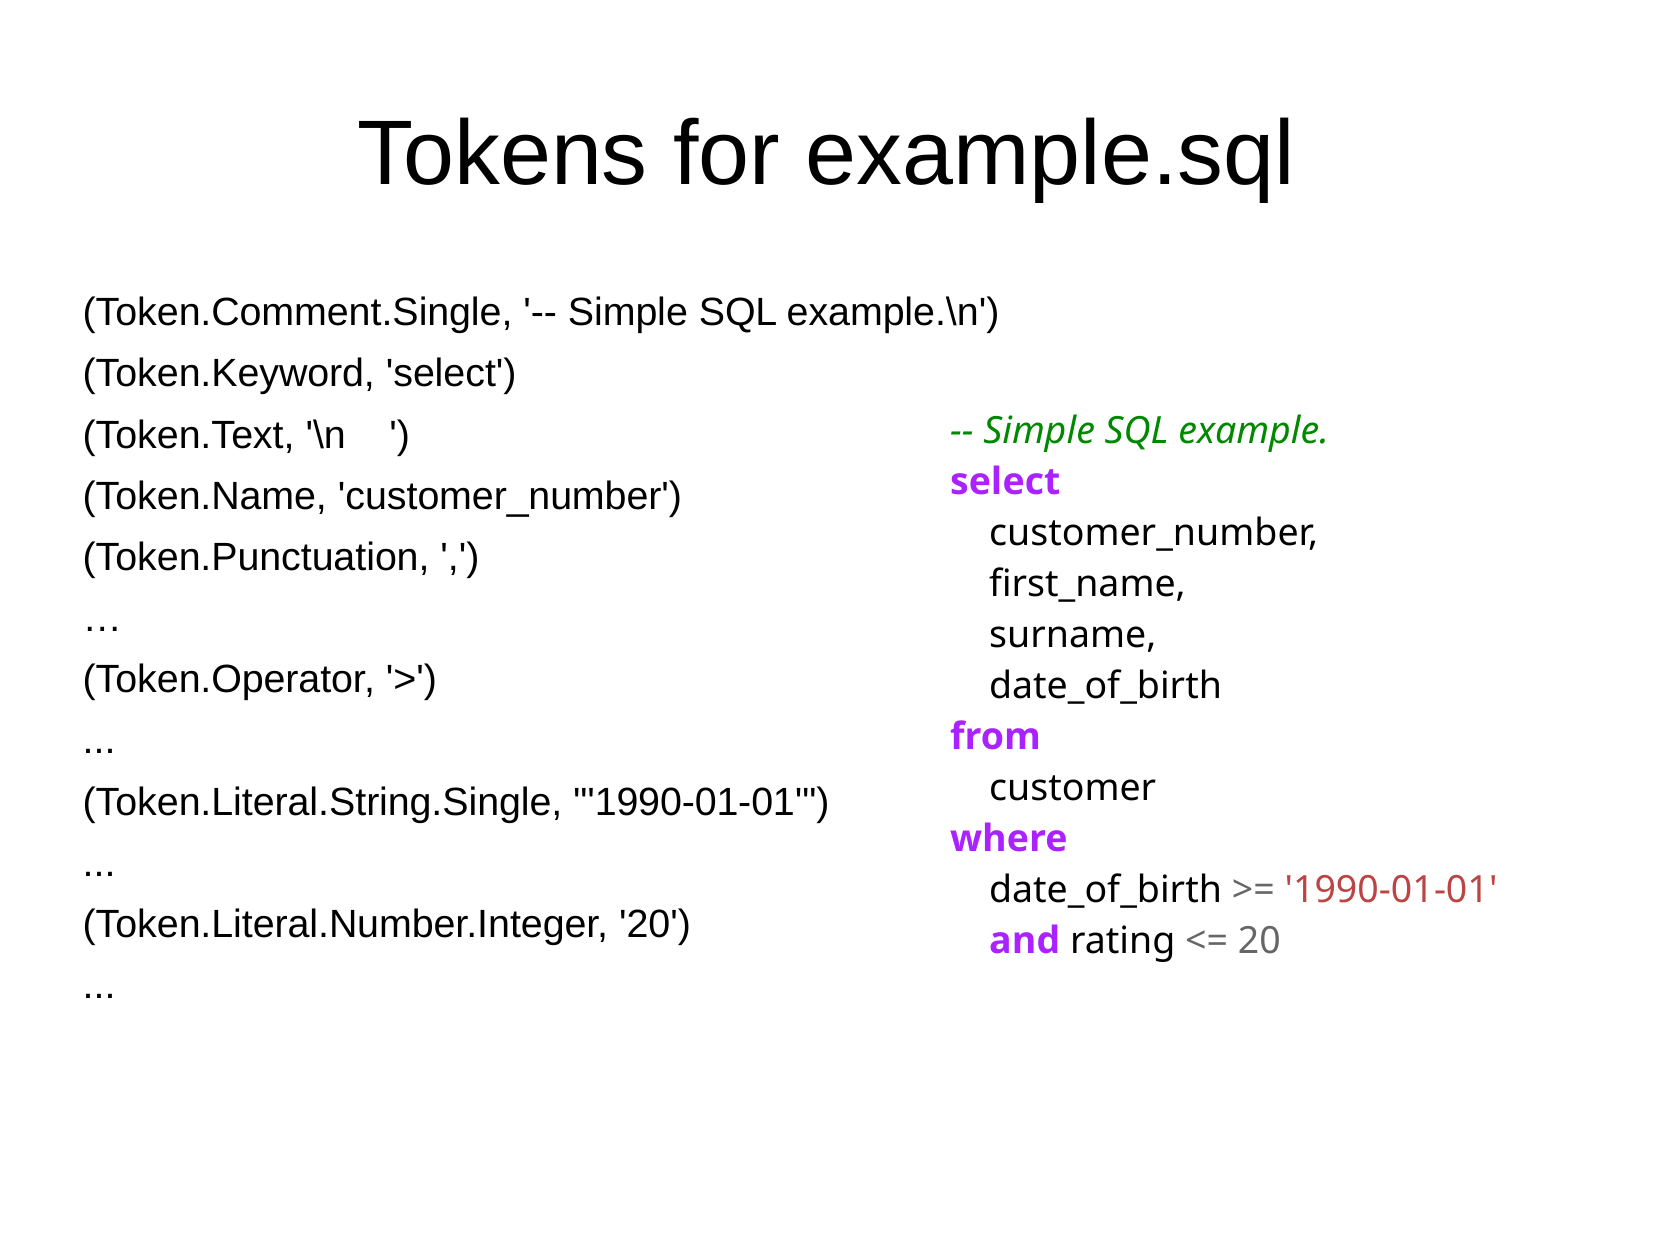

# Tokens for example.sql
(Token.Comment.Single, '-- Simple SQL example.\n')
(Token.Keyword, 'select')
(Token.Text, '\n ')
(Token.Name, 'customer_number')
(Token.Punctuation, ',')
…
(Token.Operator, '>')
...
(Token.Literal.String.Single, "'1990-01-01'")
...
(Token.Literal.Number.Integer, '20')
...
-- Simple SQL example.
select
 customer_number,
 first_name,
 surname,
 date_of_birth
from
 customer
where
 date_of_birth >= '1990-01-01'
 and rating <= 20